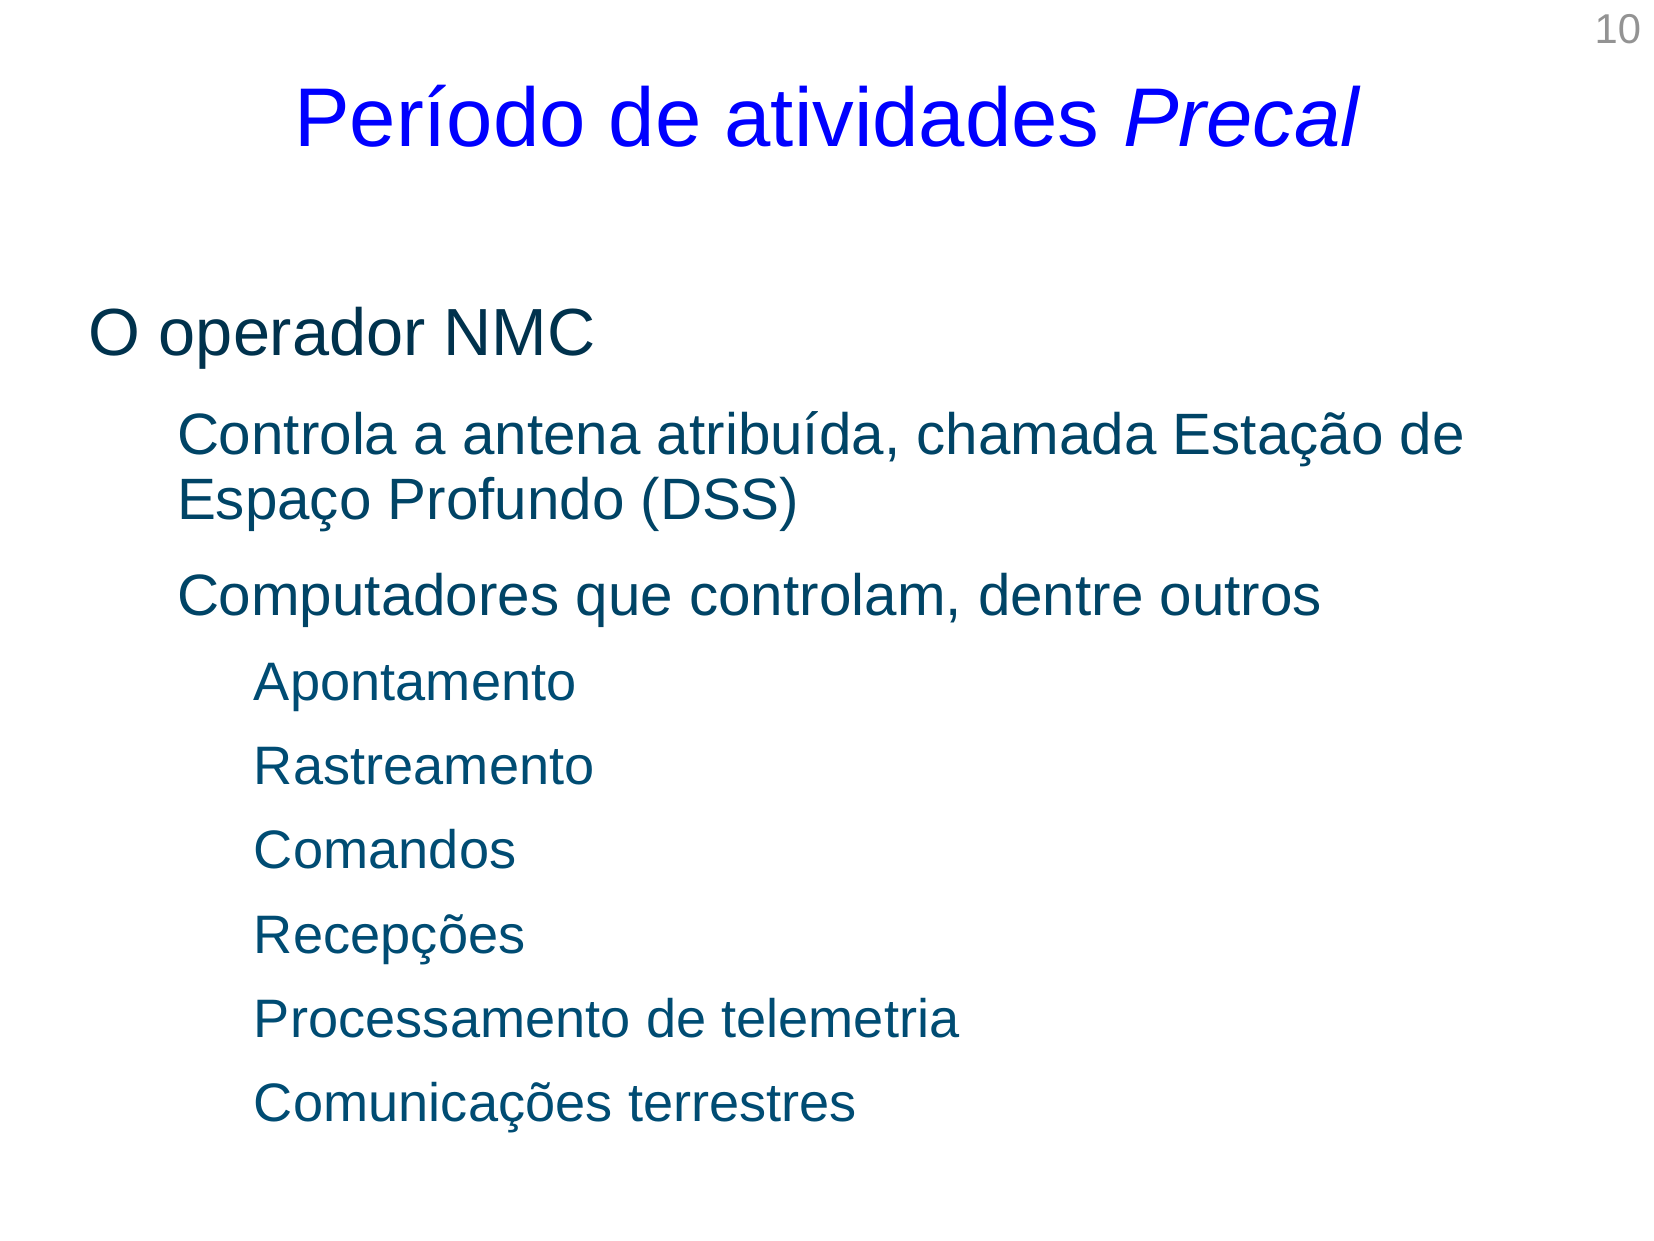

10
# Período de atividades Precal
O operador NMC
Controla a antena atribuída, chamada Estação de Espaço Profundo (DSS)
Computadores que controlam, dentre outros
Apontamento
Rastreamento
Comandos
Recepções
Processamento de telemetria
Comunicações terrestres